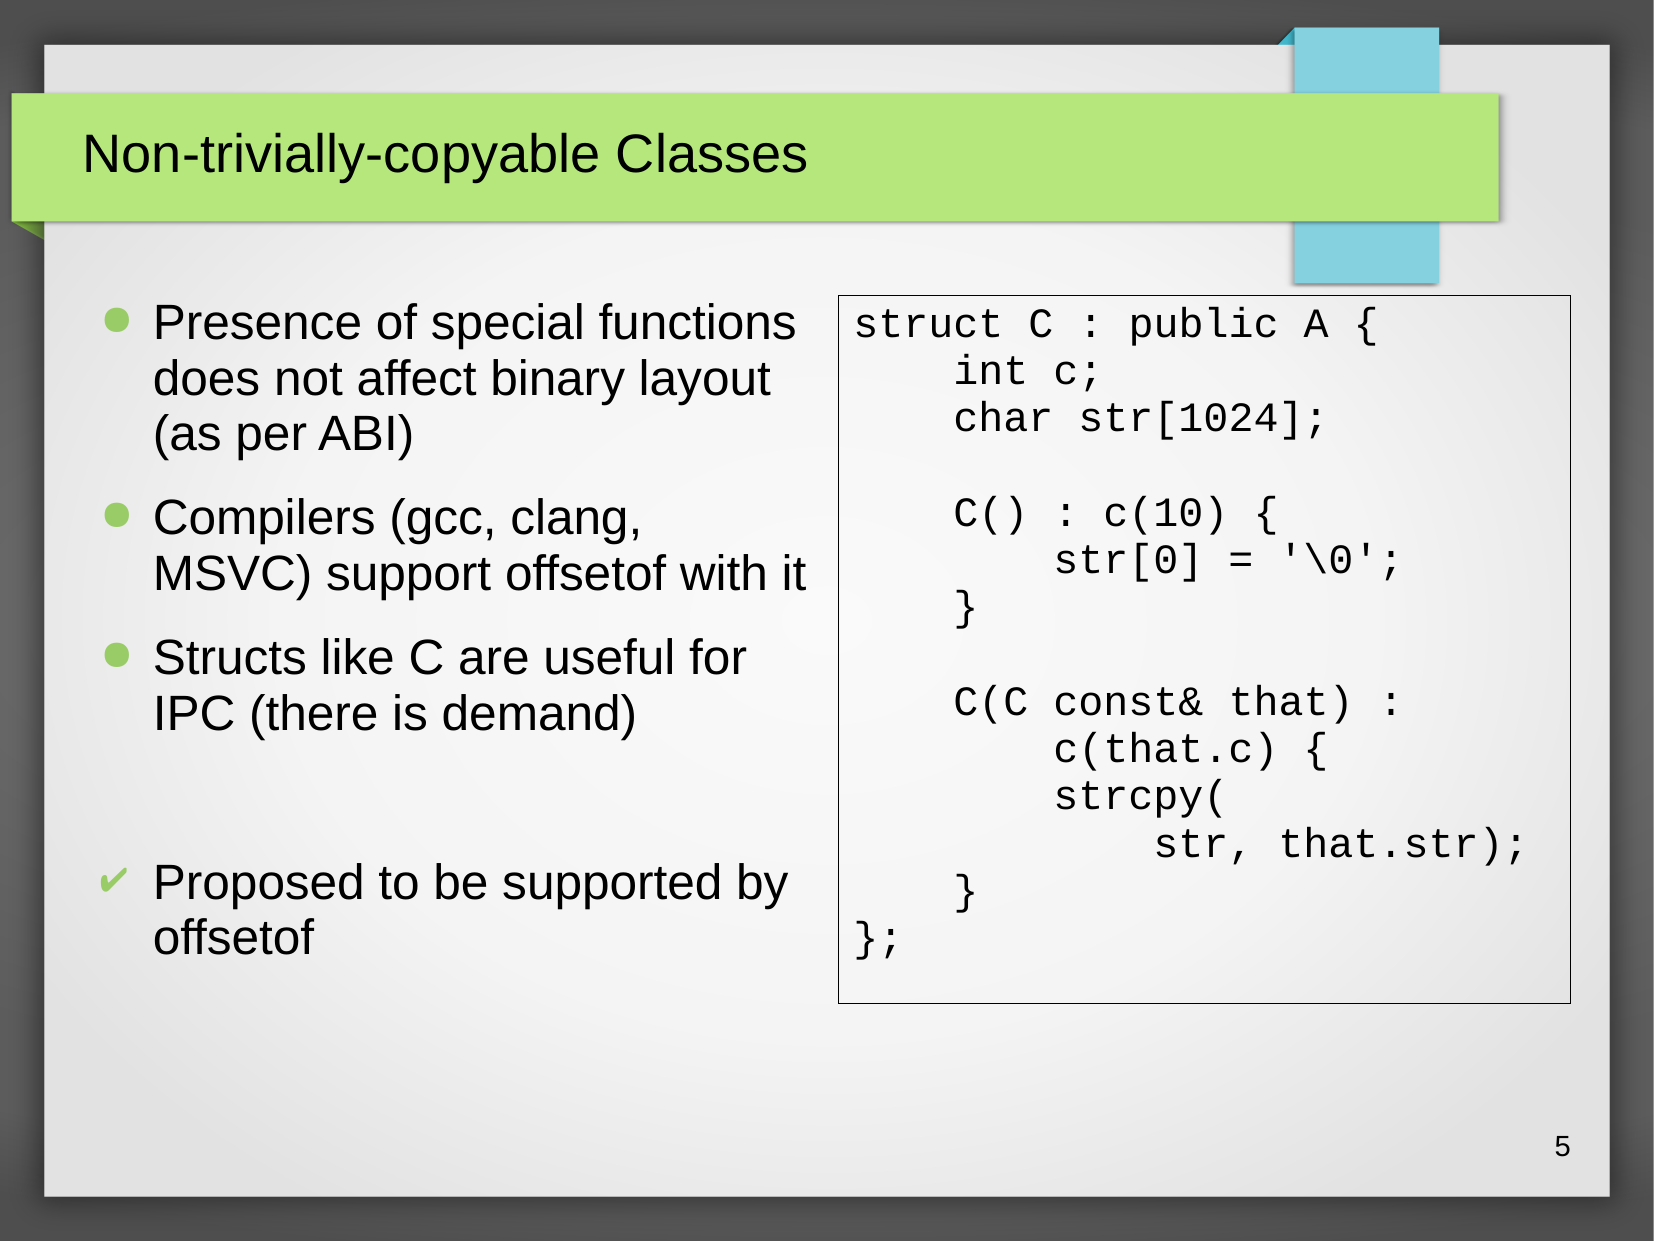

# Non-trivially-copyable Classes
Presence of special functions does not affect binary layout (as per ABI)
Compilers (gcc, clang, MSVC) support offsetof with it
Structs like C are useful for IPC (there is demand)
Proposed to be supported by offsetof
struct C : public A {
 int c;
 char str[1024];
 C() : c(10) {
 str[0] = '\0';
 }
 C(C const& that) :
 c(that.c) {
 strcpy(
 str, that.str);
 }
};
5